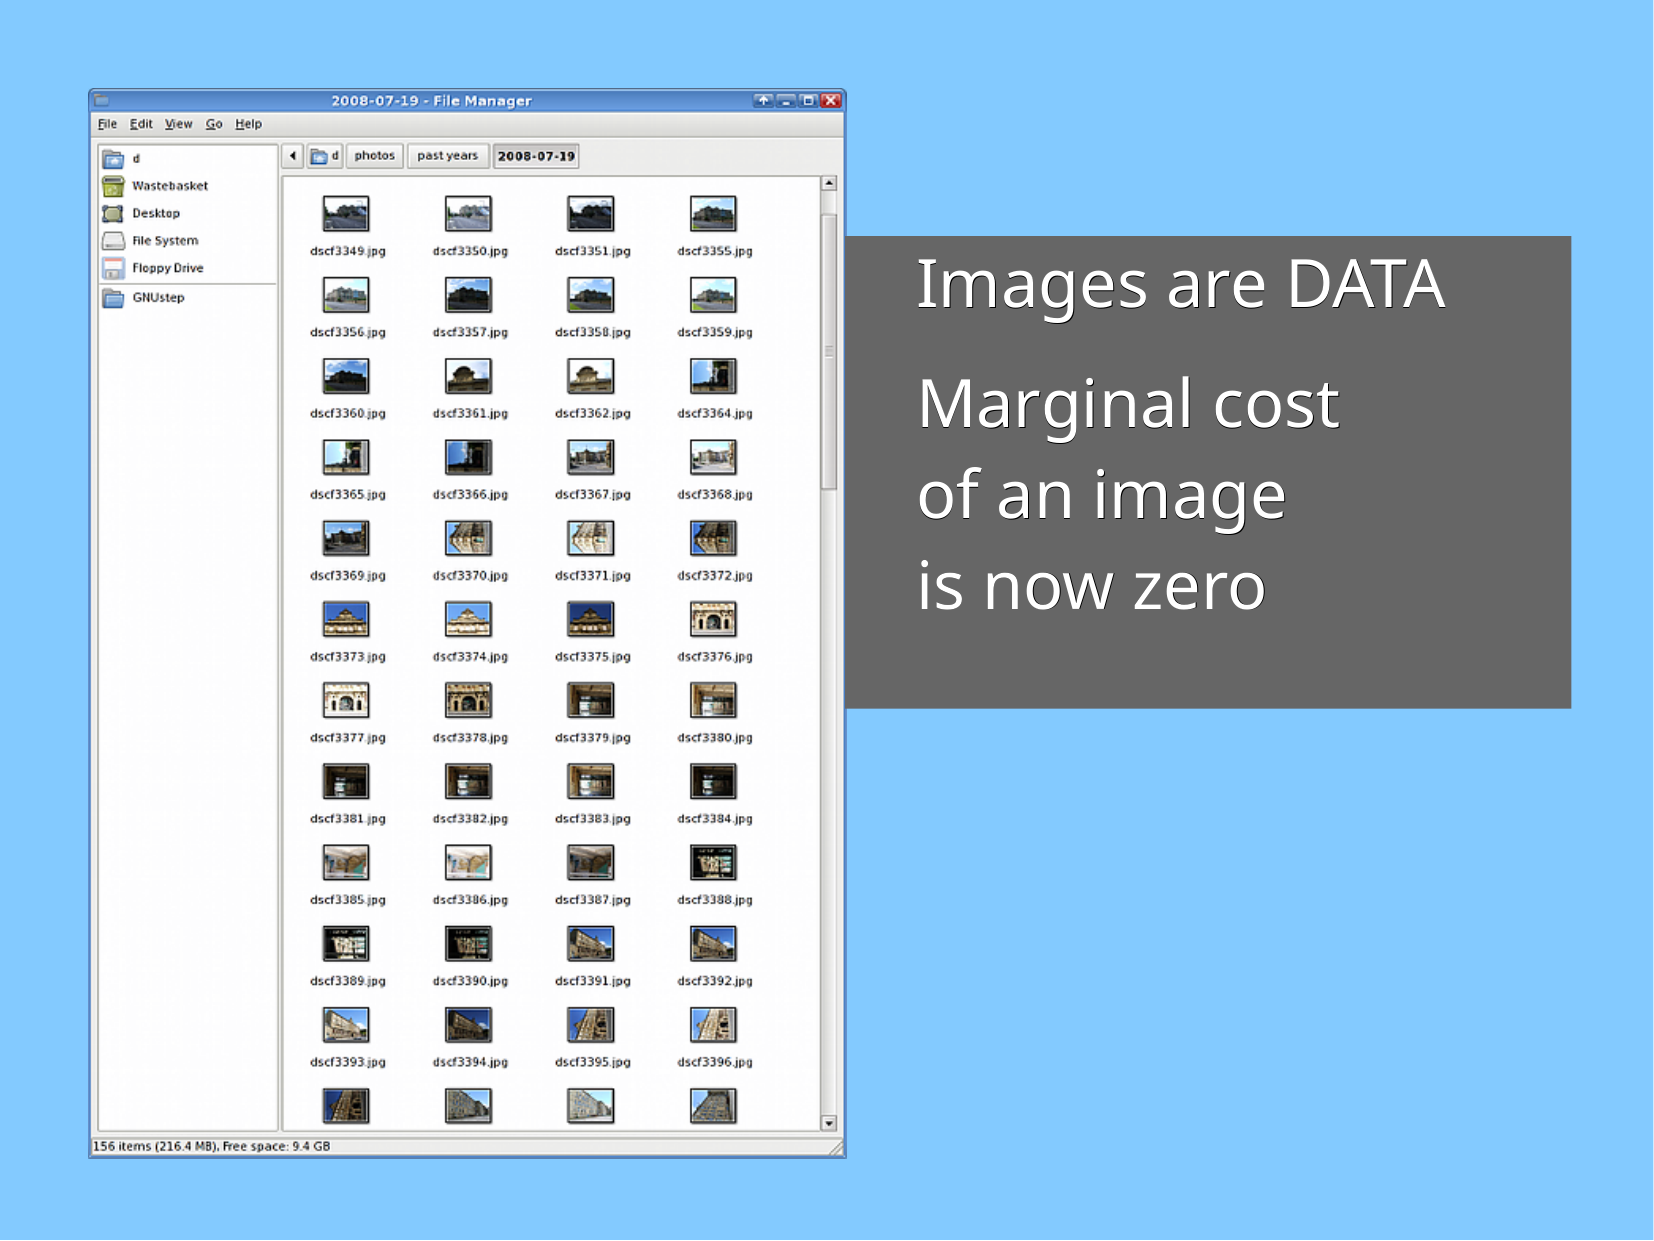

# Images are DATA
Marginal cost
of an image
is now zero